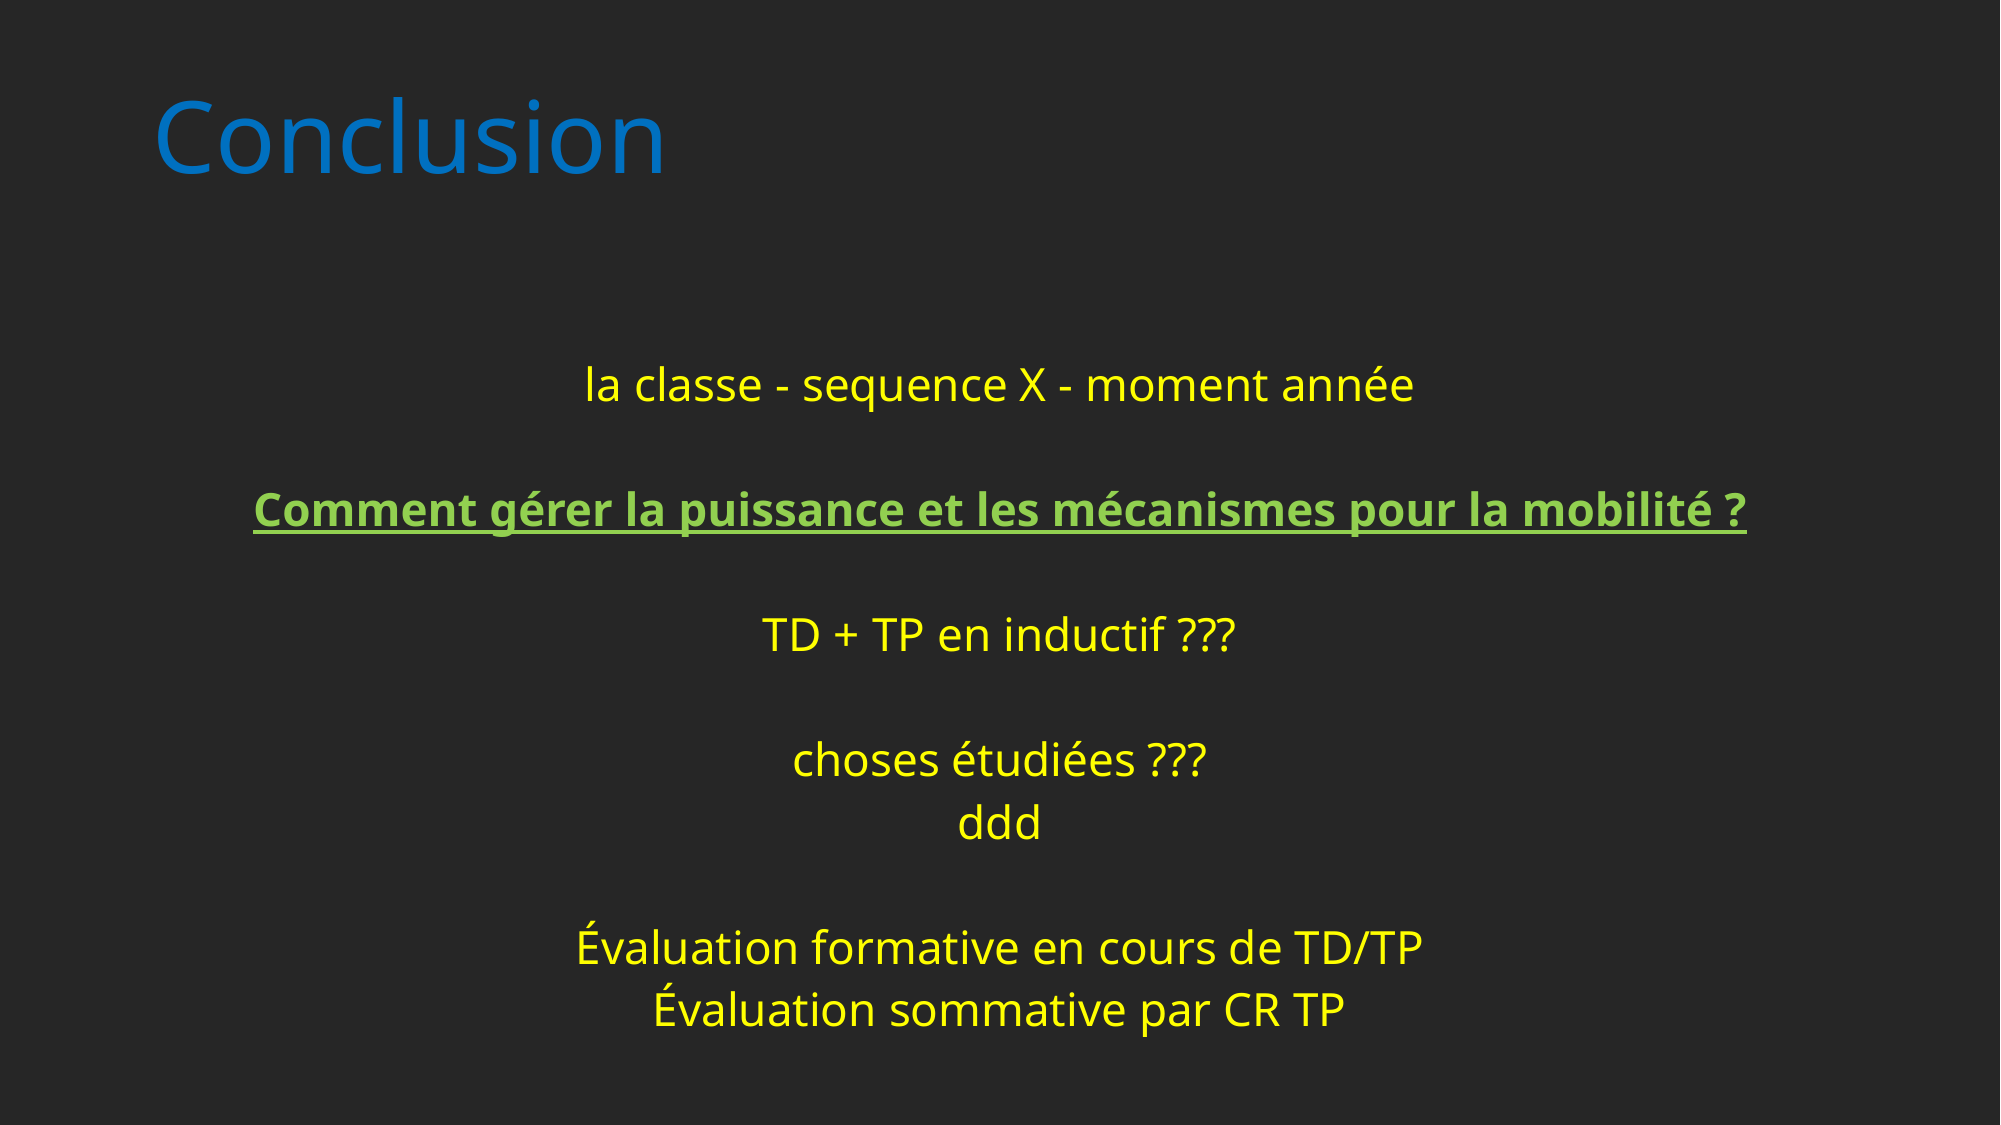

# Conclusion
la classe - sequence X - moment année
Comment gérer la puissance et les mécanismes pour la mobilité ?
TD + TP en inductif ???
choses étudiées ???
ddd
Évaluation formative en cours de TD/TP
Évaluation sommative par CR TP